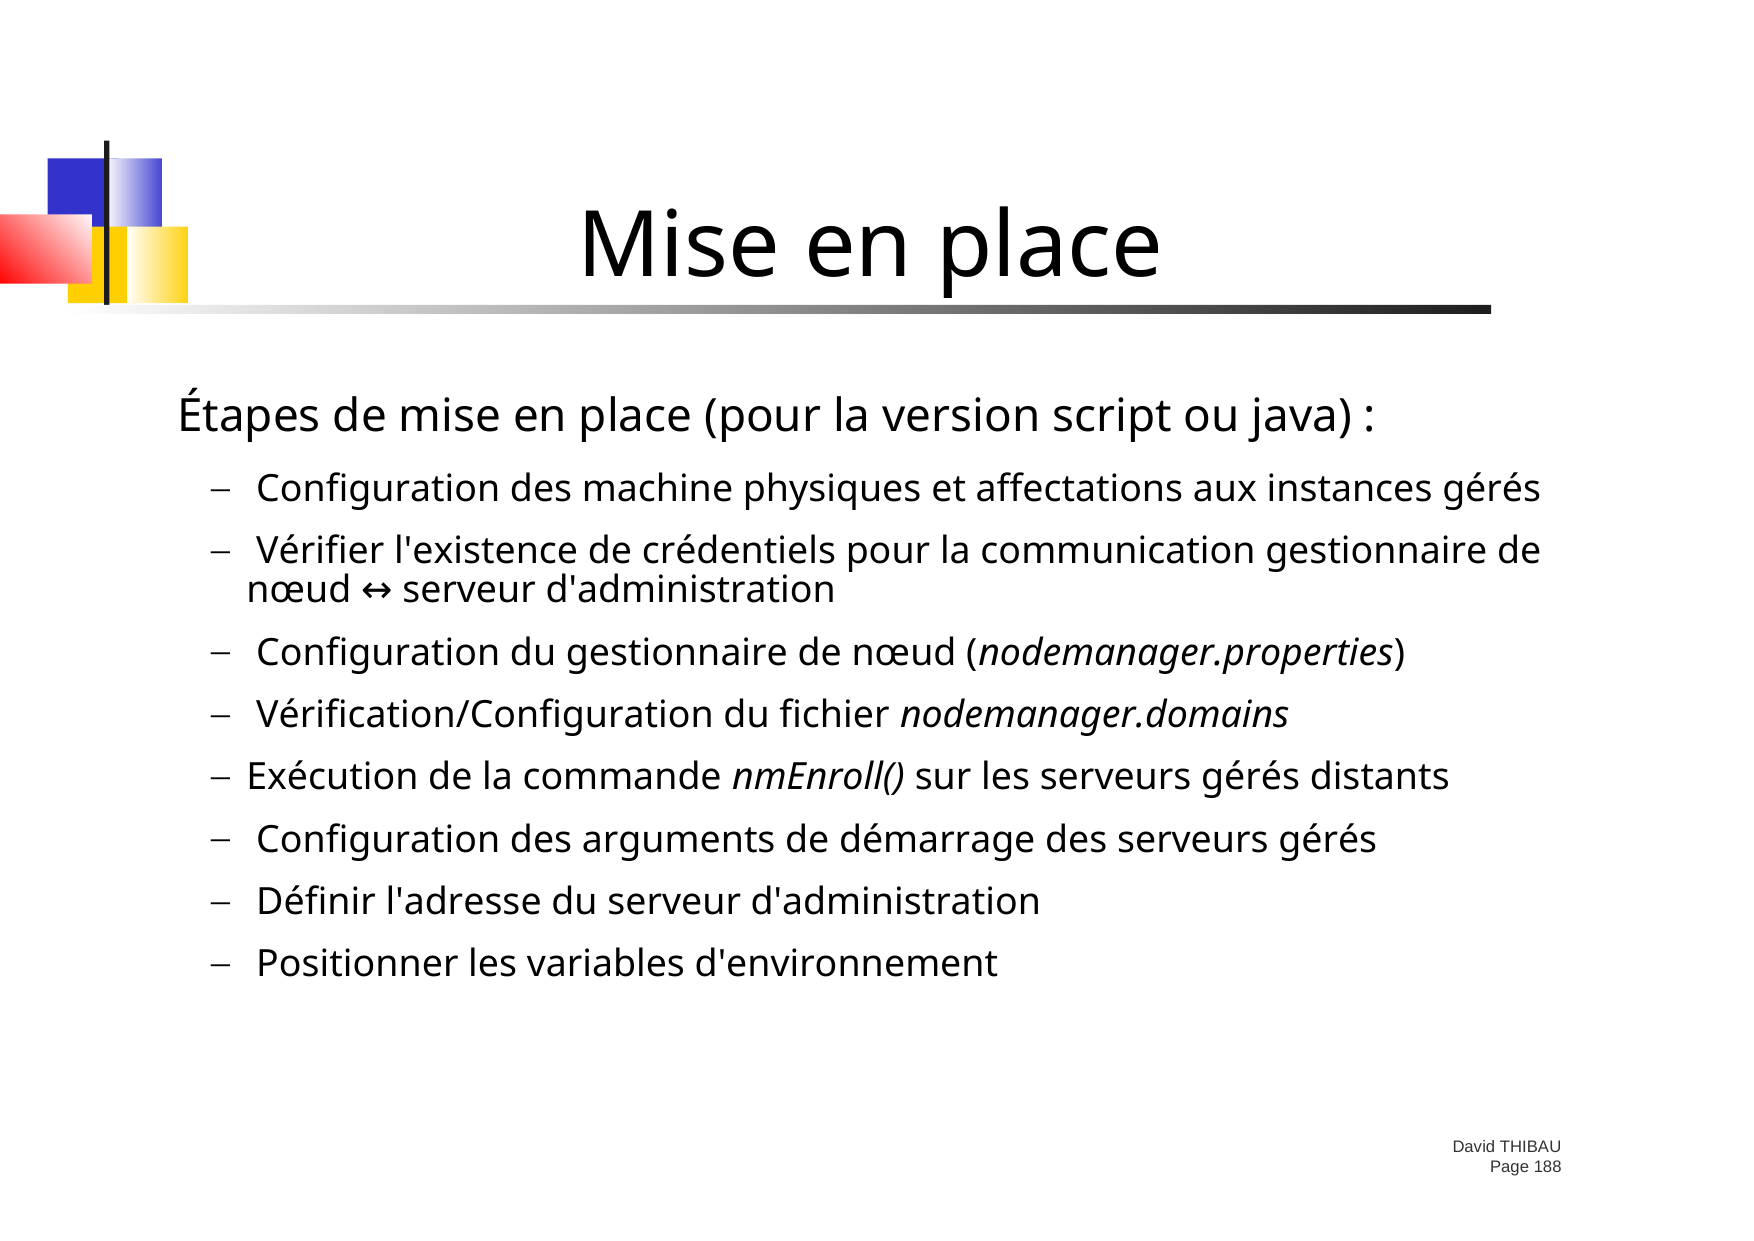

# Mise en place
Étapes de mise en place (pour la version script ou java) :
 Configuration des machine physiques et affectations aux instances gérés
 Vérifier l'existence de crédentiels pour la communication gestionnaire de nœud ↔ serveur d'administration
 Configuration du gestionnaire de nœud (nodemanager.properties)
 Vérification/Configuration du fichier nodemanager.domains
Exécution de la commande nmEnroll() sur les serveurs gérés distants
 Configuration des arguments de démarrage des serveurs gérés
 Définir l'adresse du serveur d'administration
 Positionner les variables d'environnement